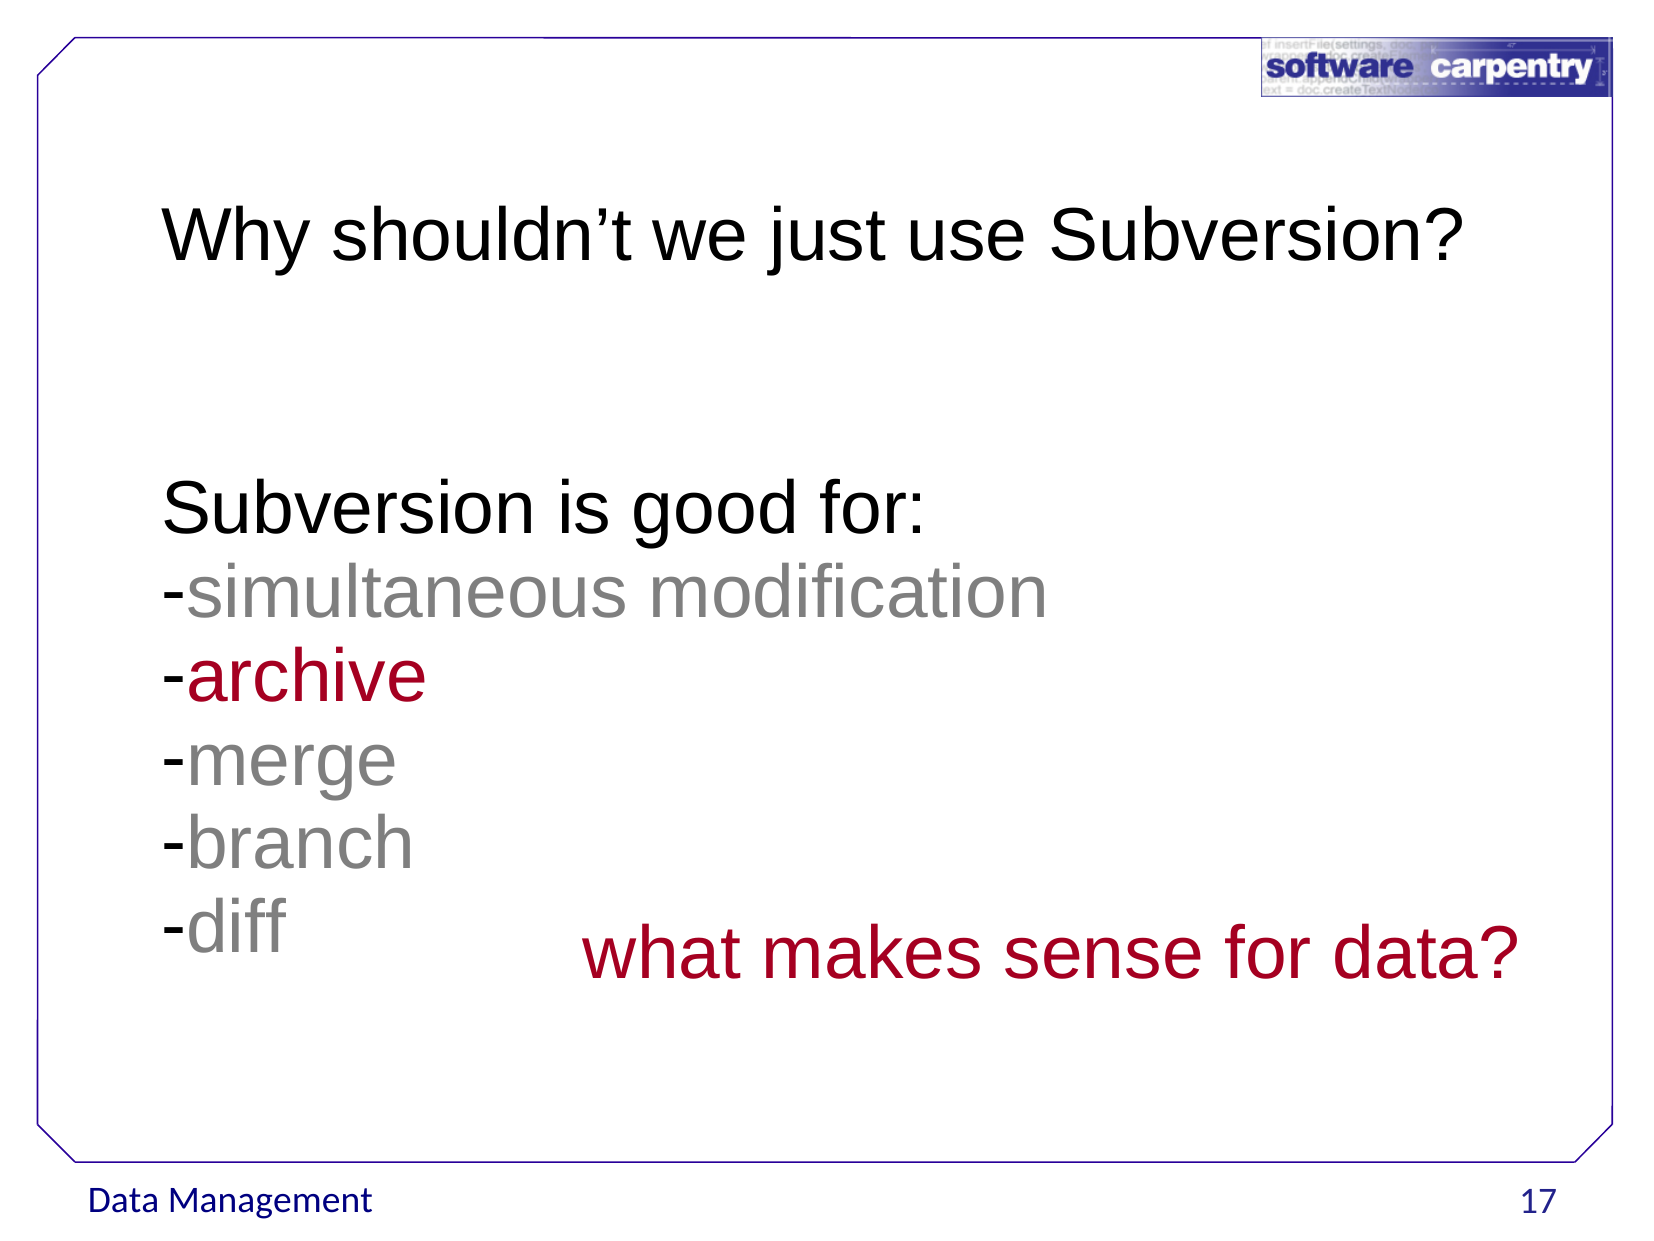

Why shouldn’t we just use Subversion?
Subversion is good for:
simultaneous modification
archive
merge
branch
diff
what makes sense for data?